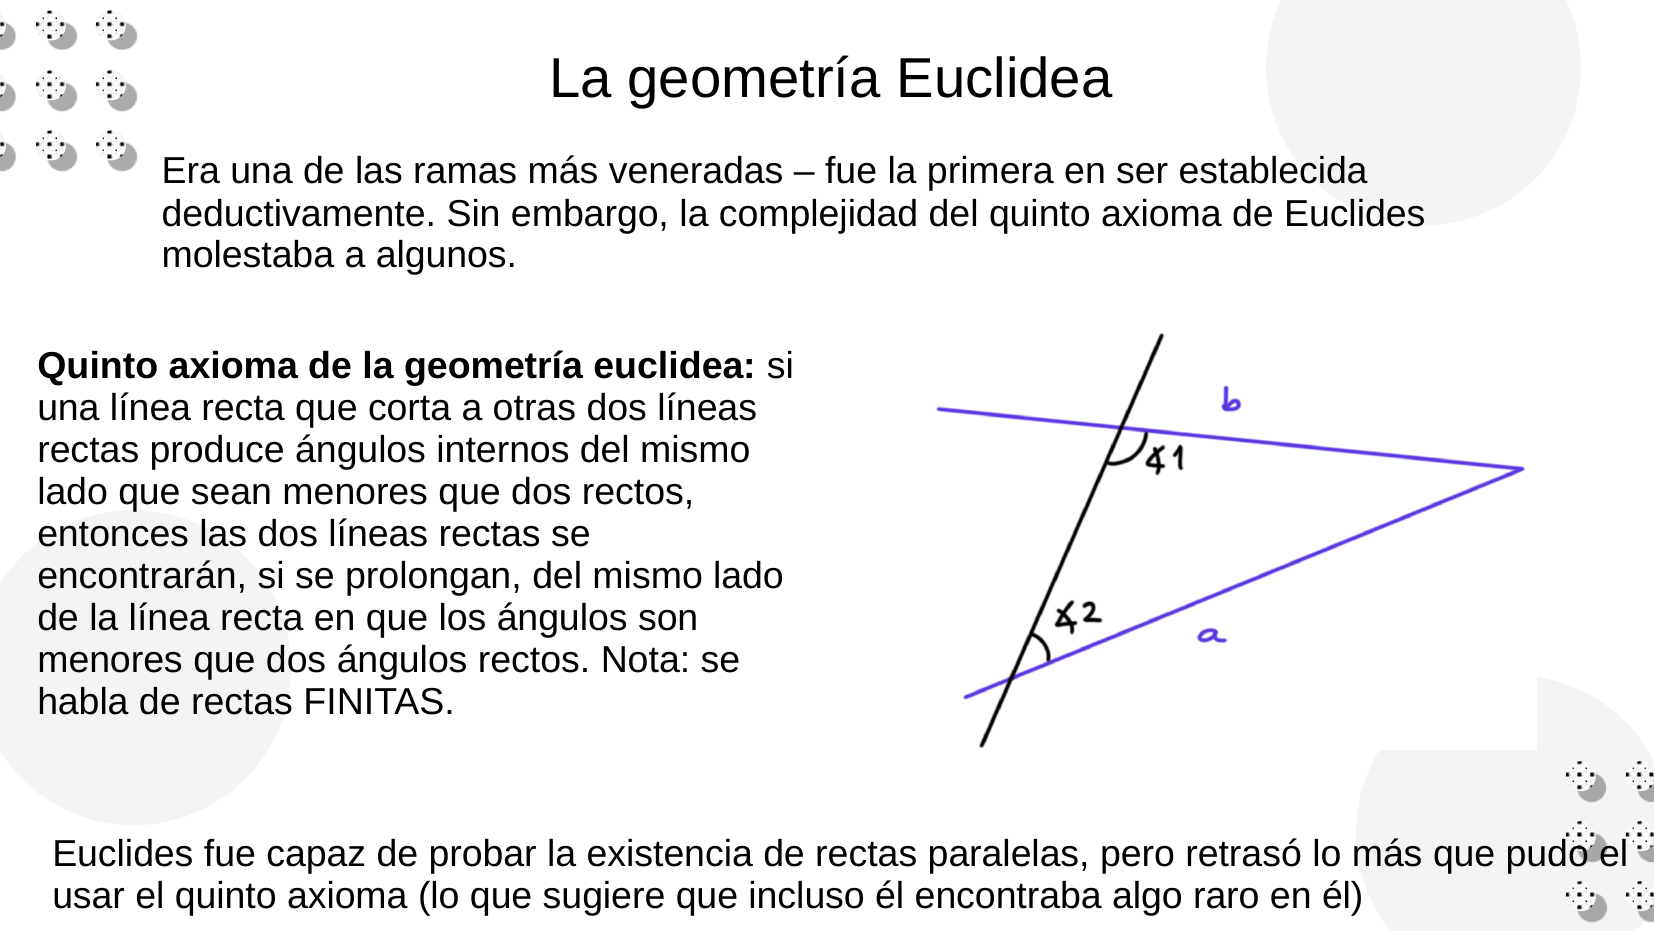

# La geometría Euclidea
Era una de las ramas más veneradas – fue la primera en ser establecida deductivamente. Sin embargo, la complejidad del quinto axioma de Euclides molestaba a algunos.
Quinto axioma de la geometría euclidea: si una línea recta que corta a otras dos líneas rectas produce ángulos internos del mismo lado que sean menores que dos rectos, entonces las dos líneas rectas se encontrarán, si se pro­longan, del mismo lado de la línea recta en que los ángulos son menores que dos ángulos rectos. Nota: se habla de rectas FINITAS.
Euclides fue capaz de probar la existencia de rectas paralelas, pero retrasó lo más que pudo el usar el quinto axioma (lo que sugiere que incluso él encontraba algo raro en él)